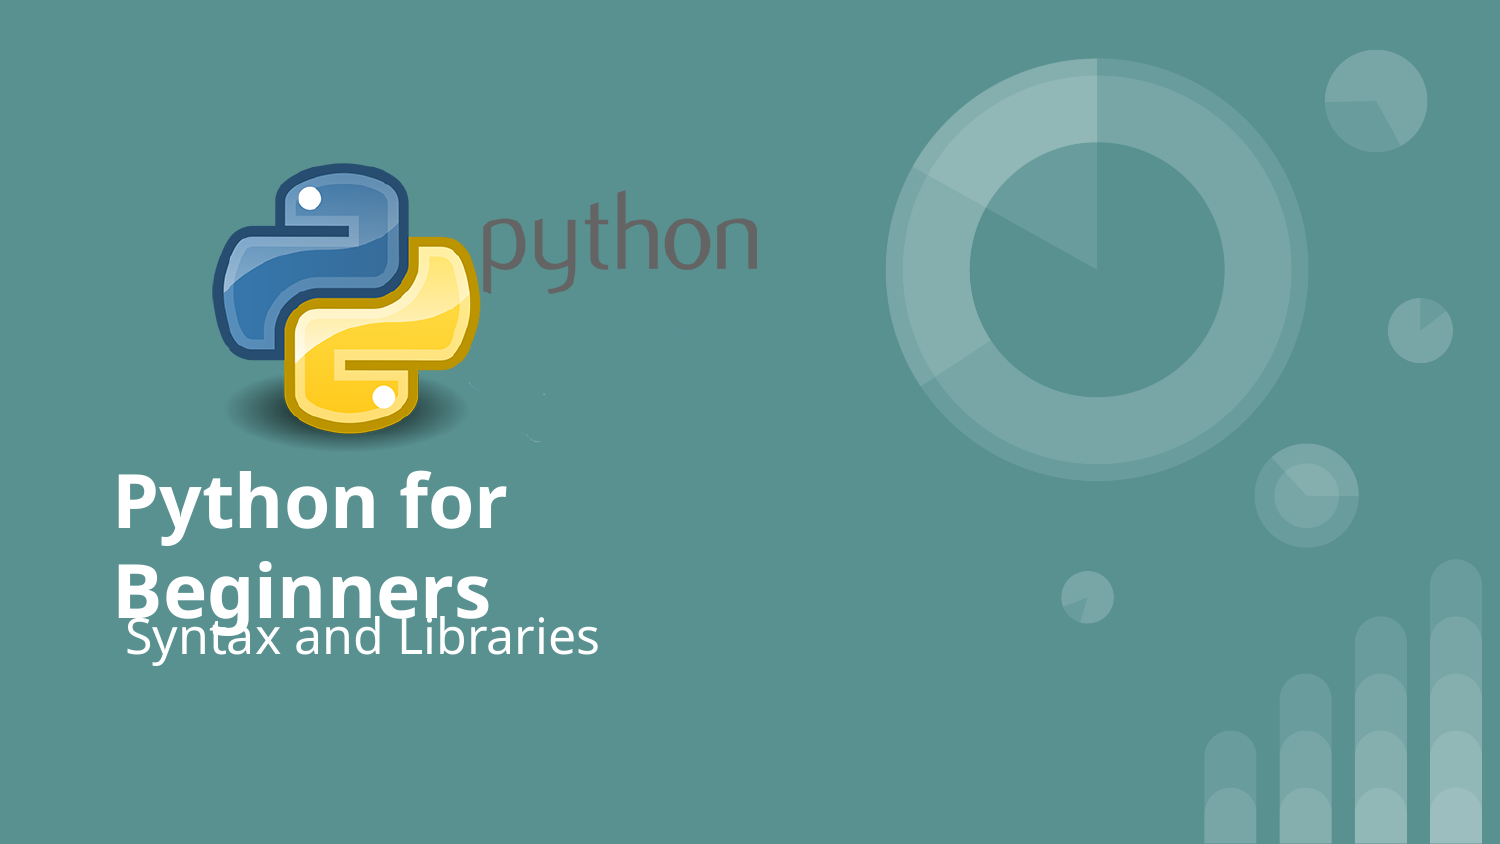

# Python for Beginners
Syntax and Libraries